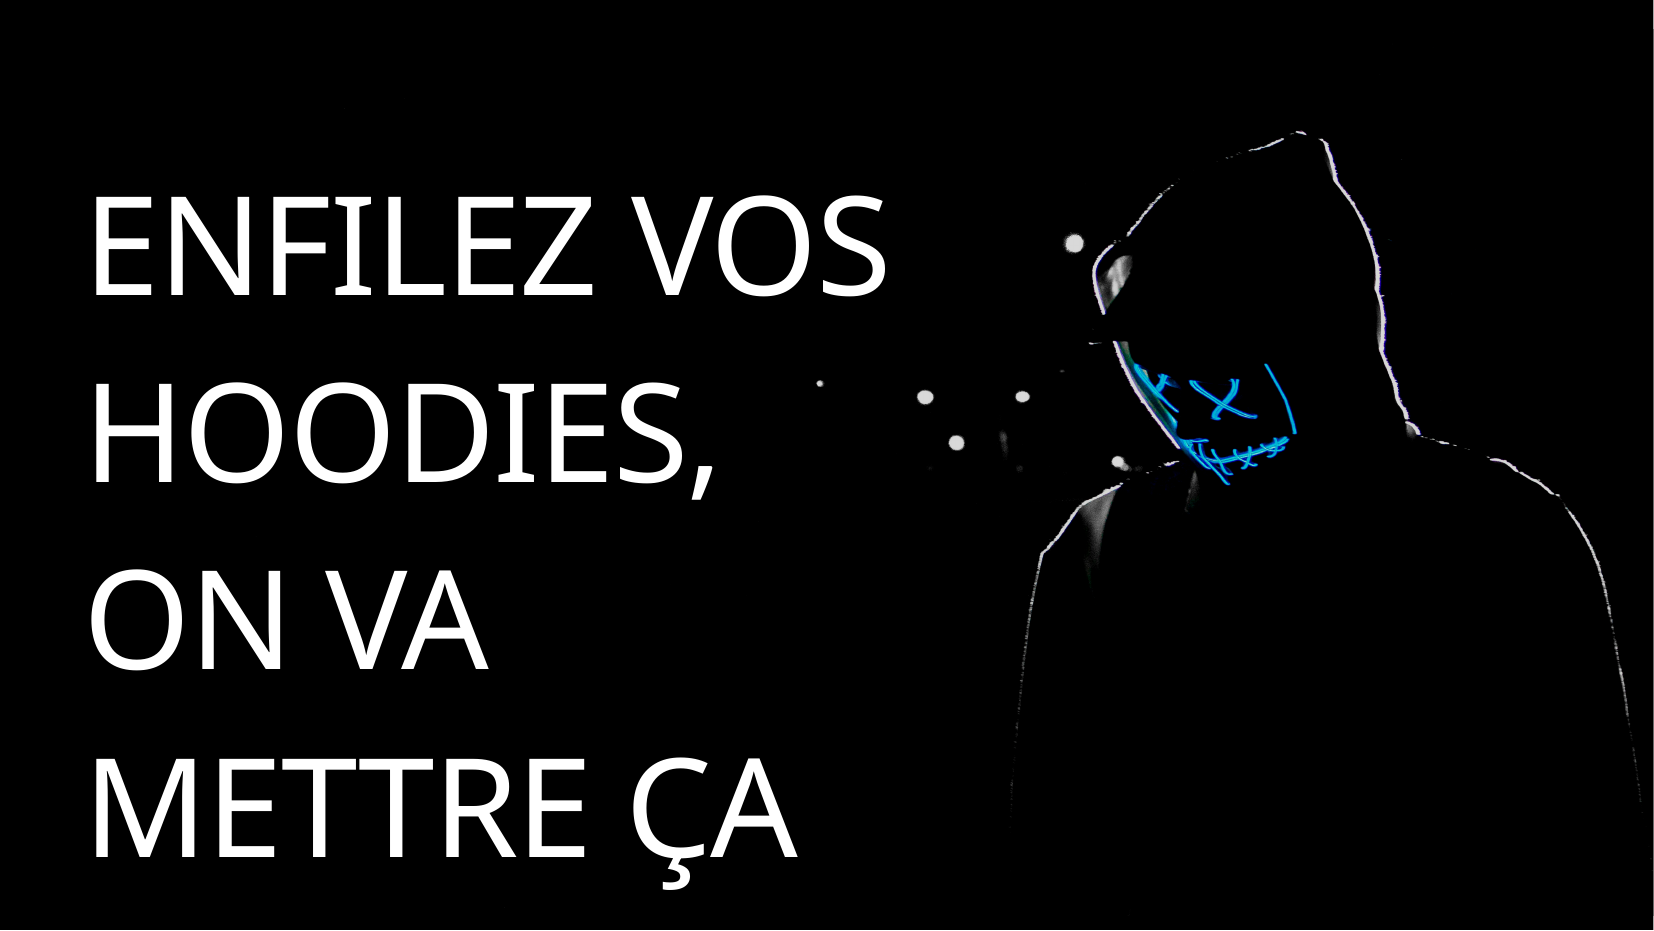

Enfilez vos hoodies, on va mettre ça en pratique...